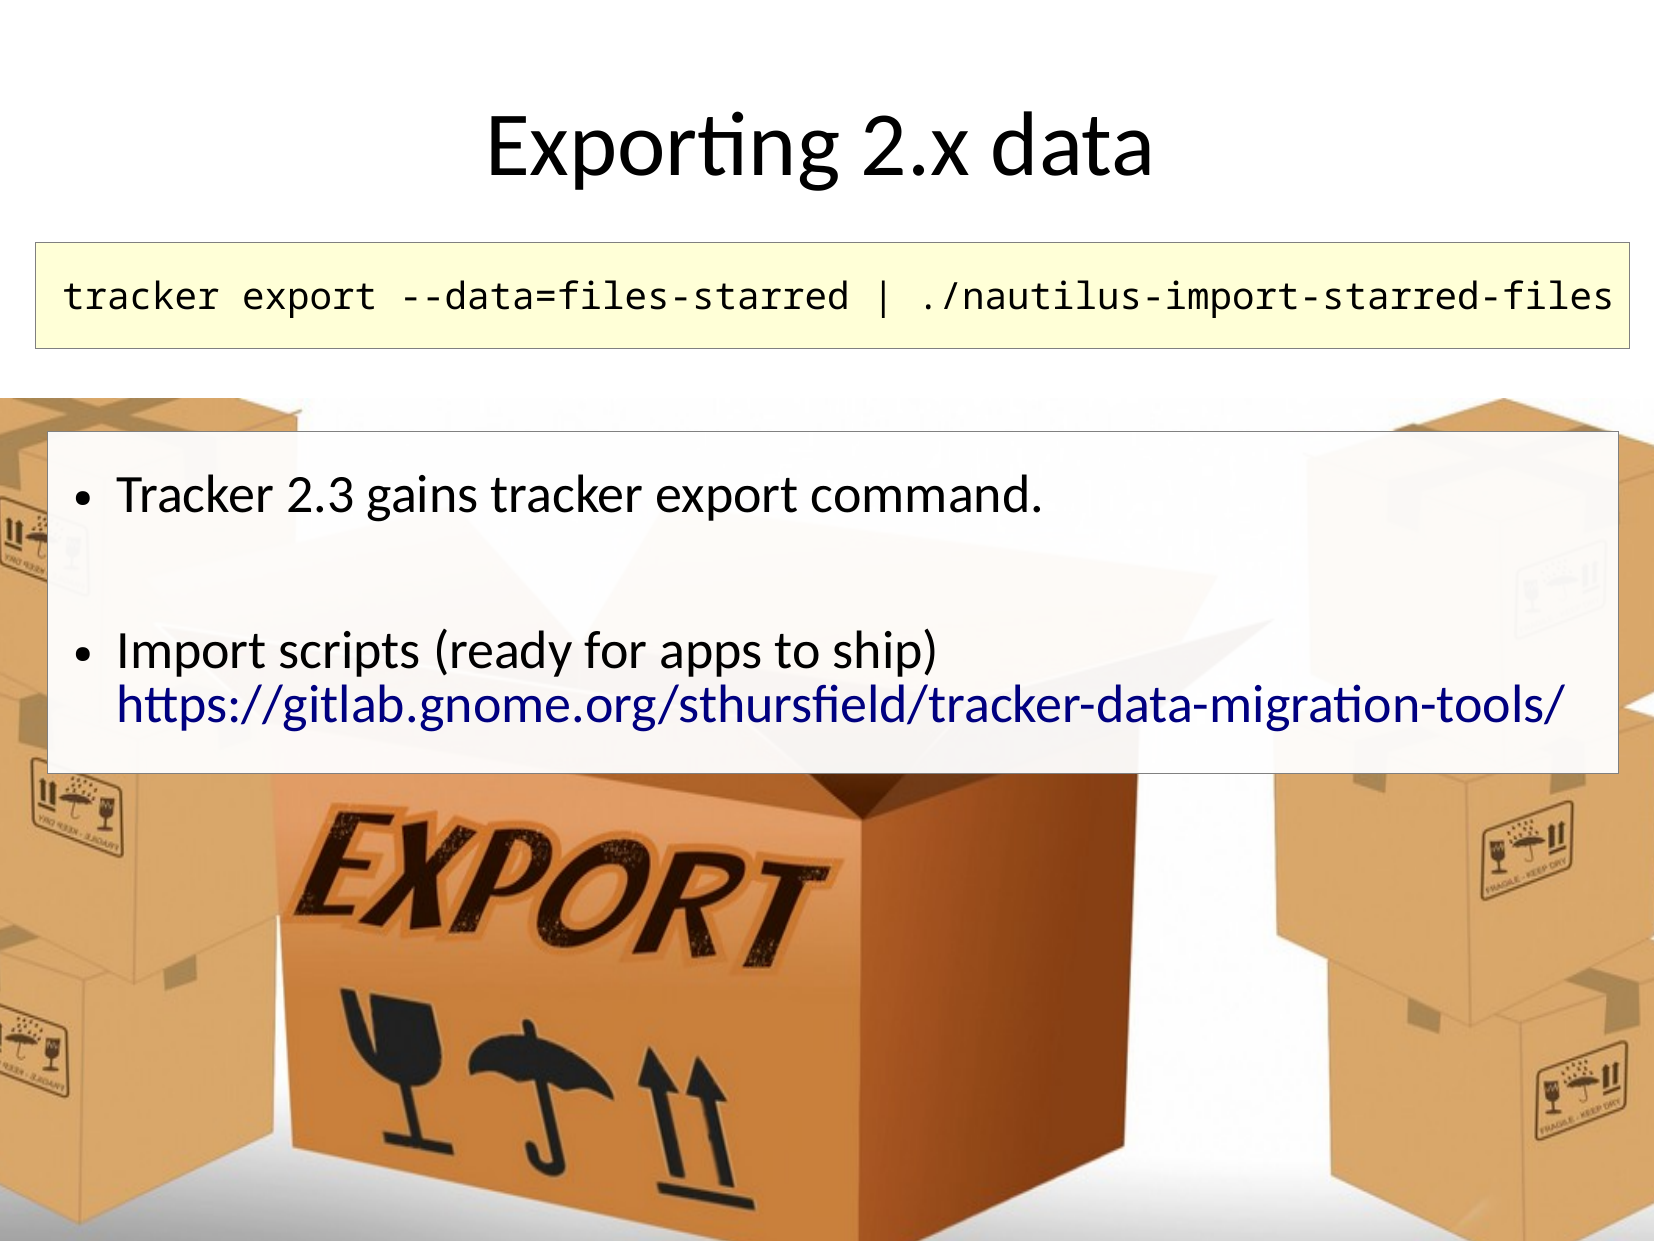

# Exporting 2.x data
tracker export --data=files-starred | ./nautilus-import-starred-files
Tracker 2.3 gains tracker export command.
Import scripts (ready for apps to ship) https://gitlab.gnome.org/sthursfield/tracker-data-migration-tools/